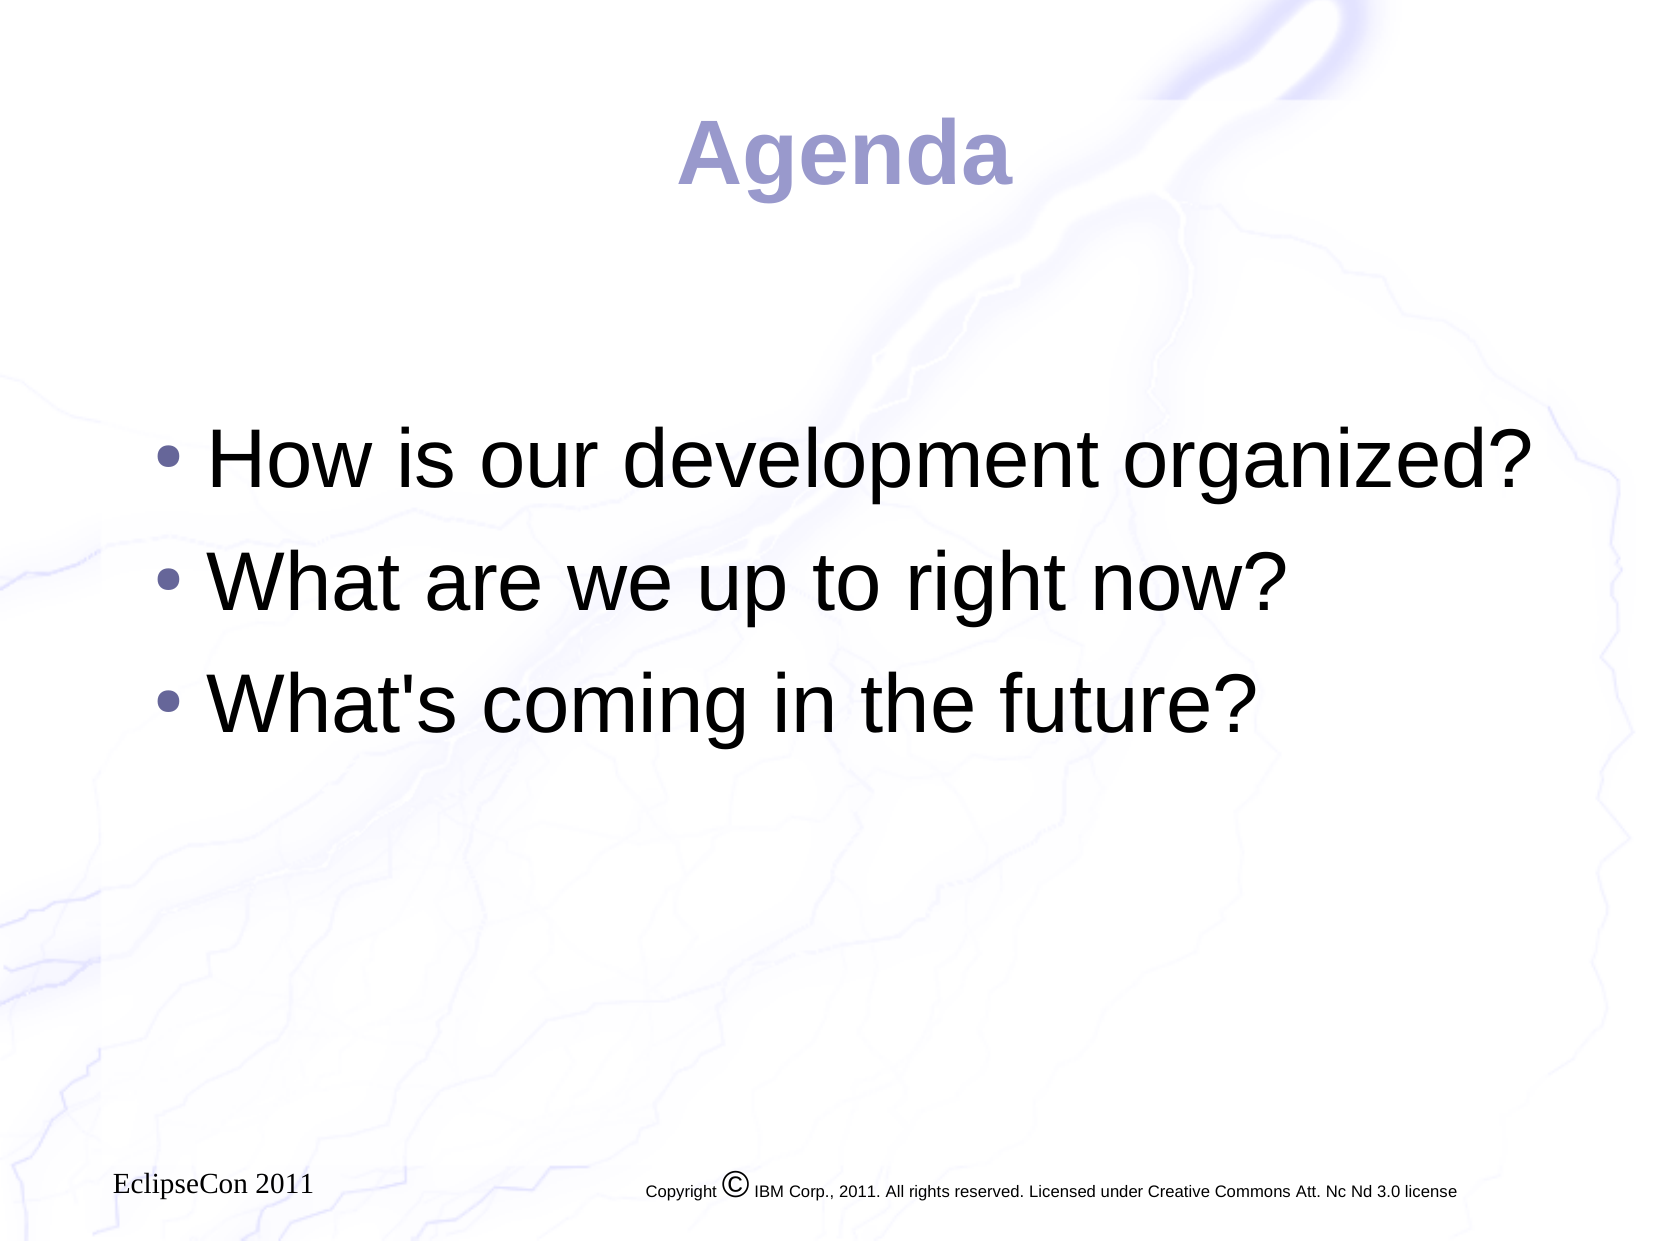

# Agenda
How is our development organized?
What are we up to right now?
What's coming in the future?